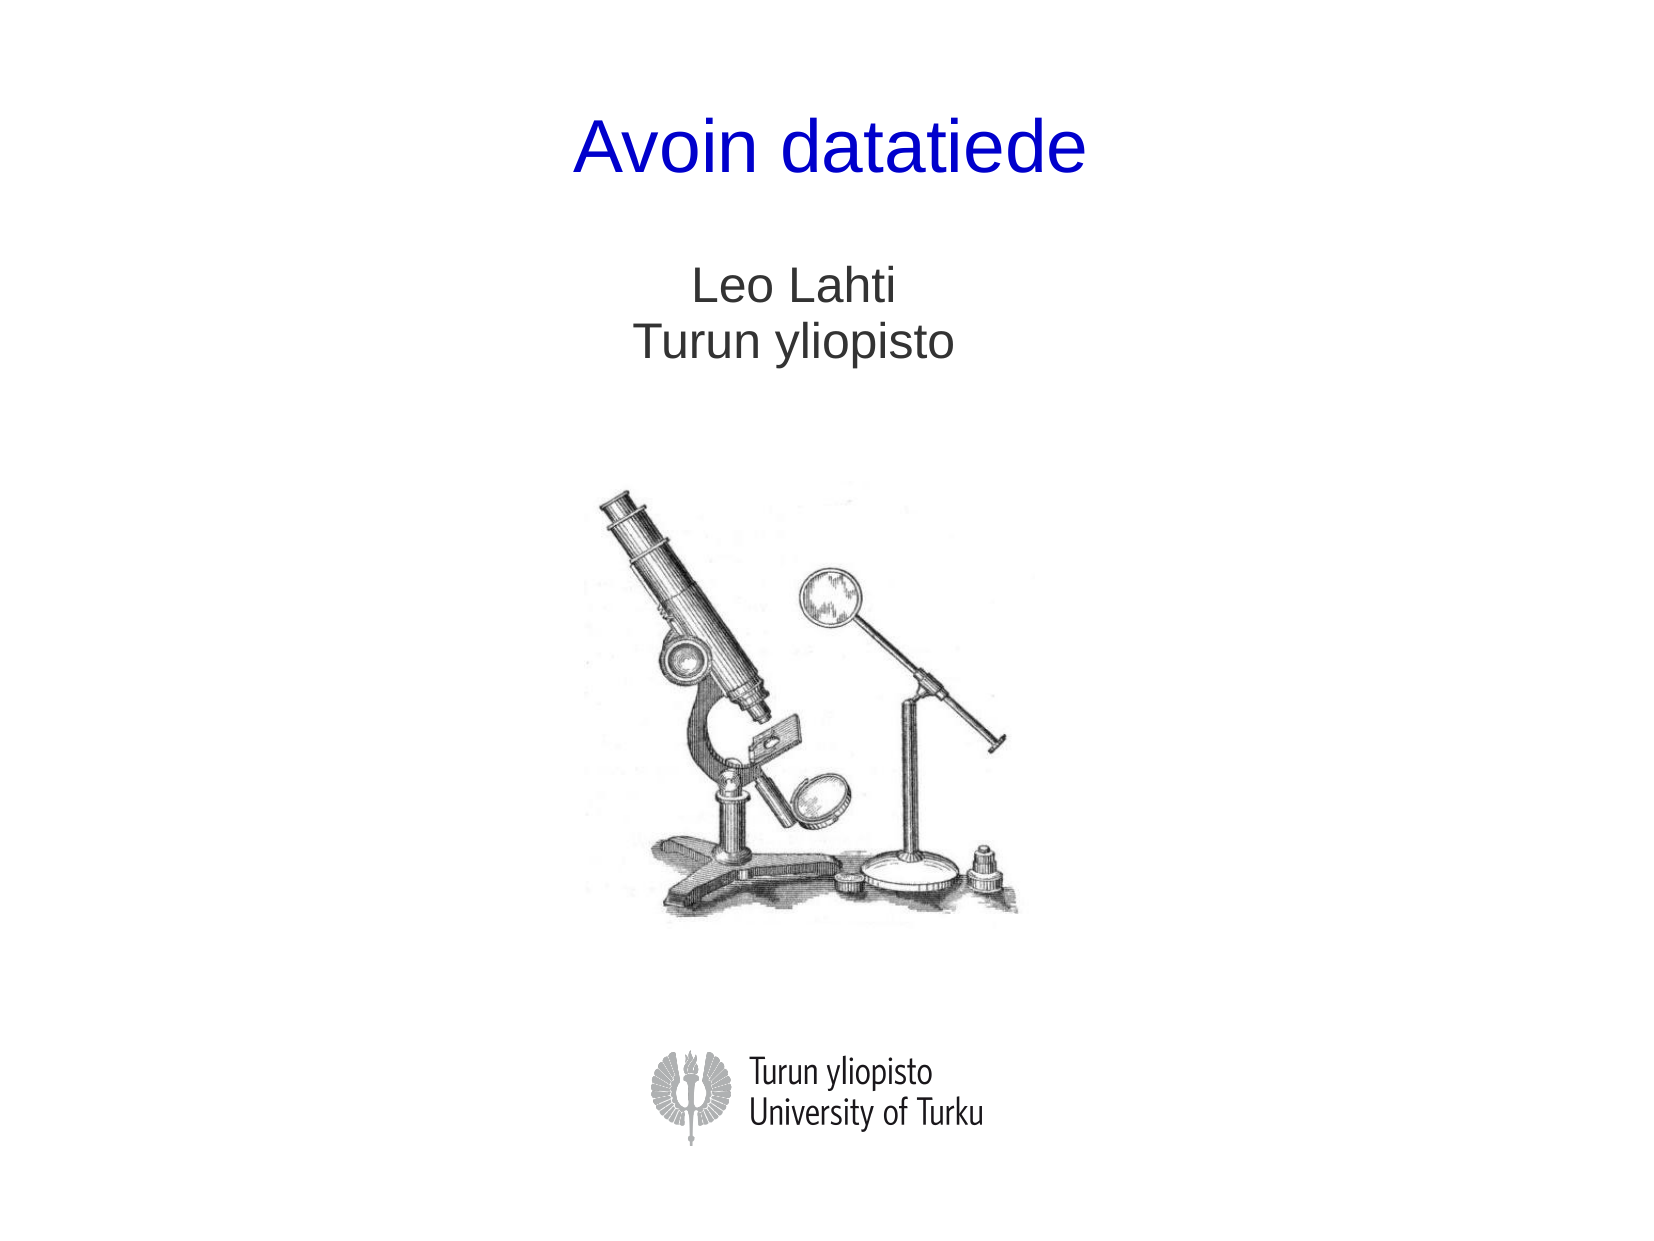

# Avoin datatiede
Leo Lahti
Turun yliopisto